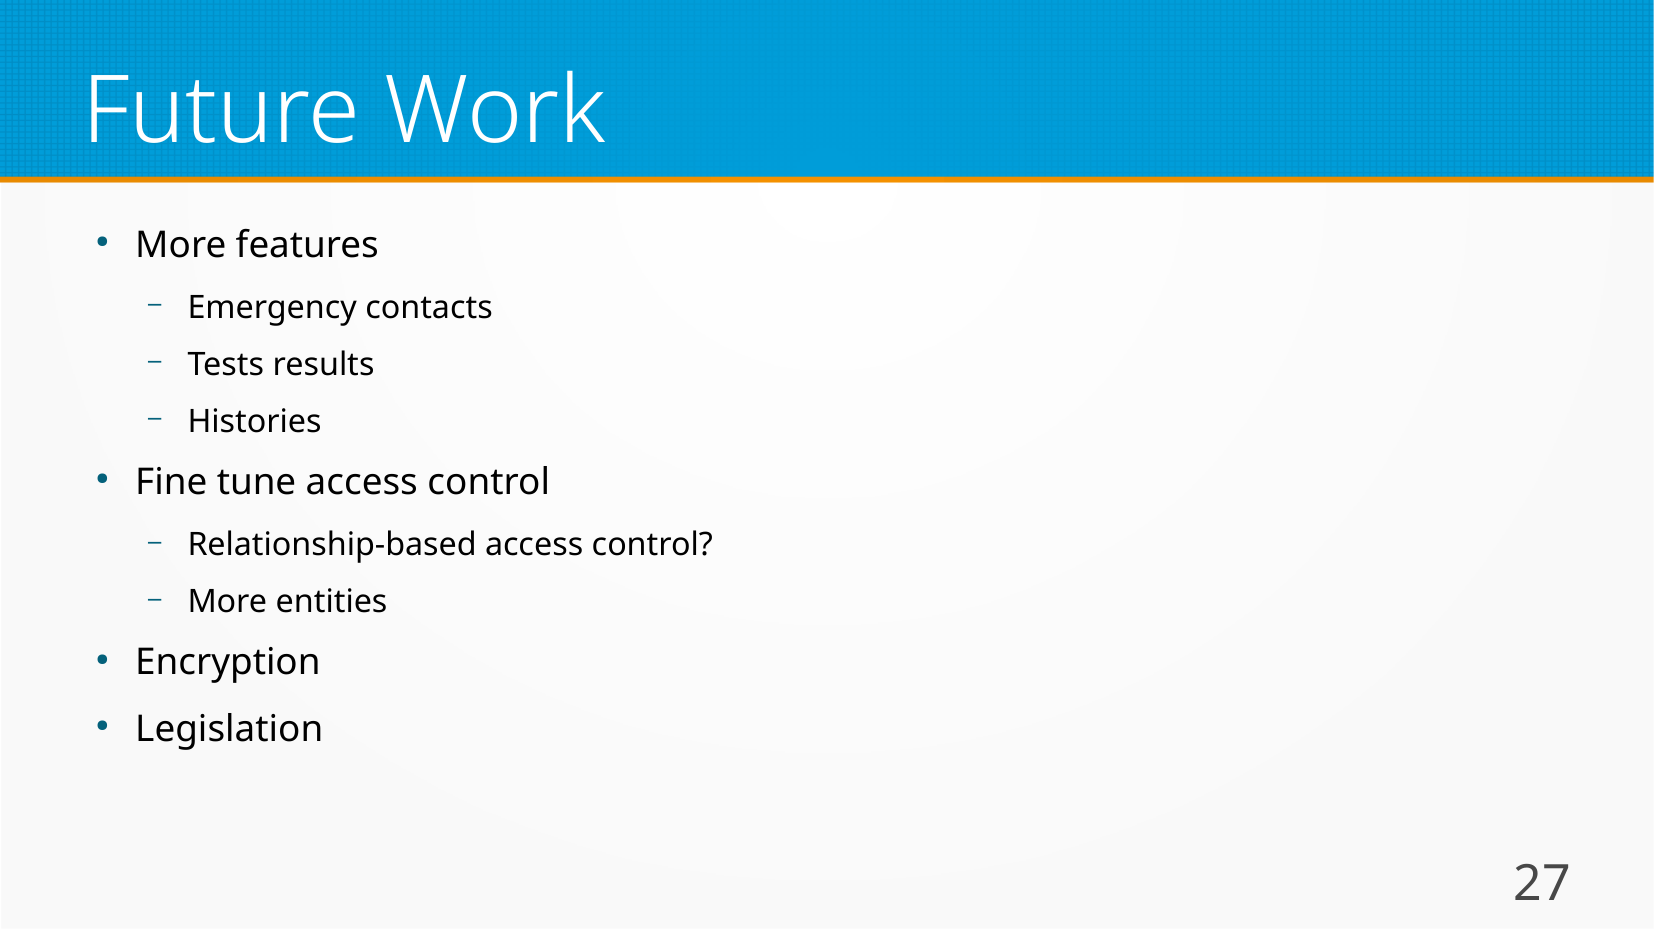

# Future Work
More features
Emergency contacts
Tests results
Histories
Fine tune access control
Relationship-based access control?
More entities
Encryption
Legislation
27